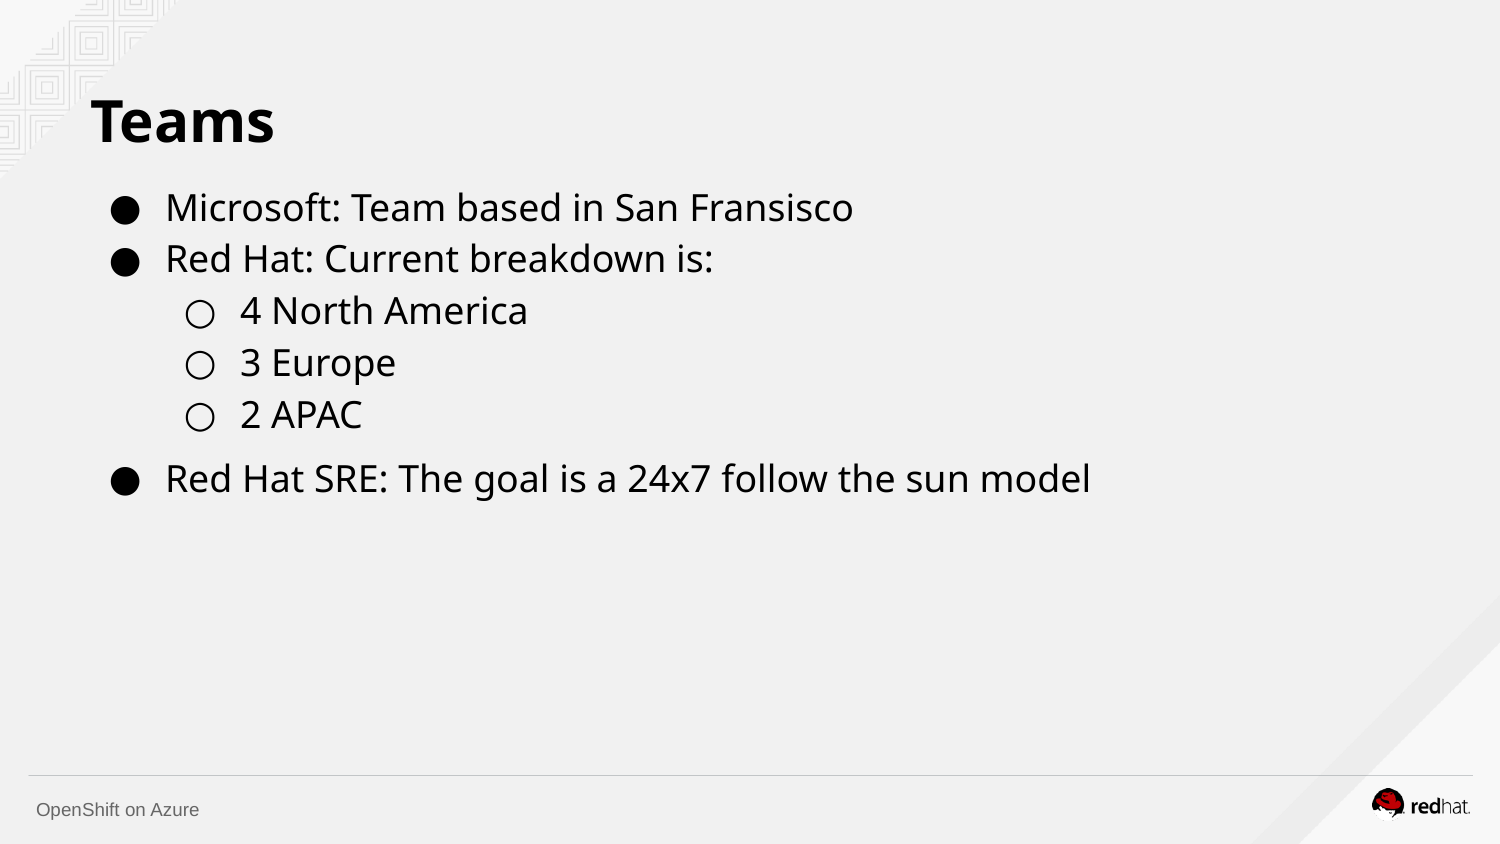

Teams
Microsoft: Team based in San Fransisco
Red Hat: Current breakdown is:
4 North America
3 Europe
2 APAC
Red Hat SRE: The goal is a 24x7 follow the sun model